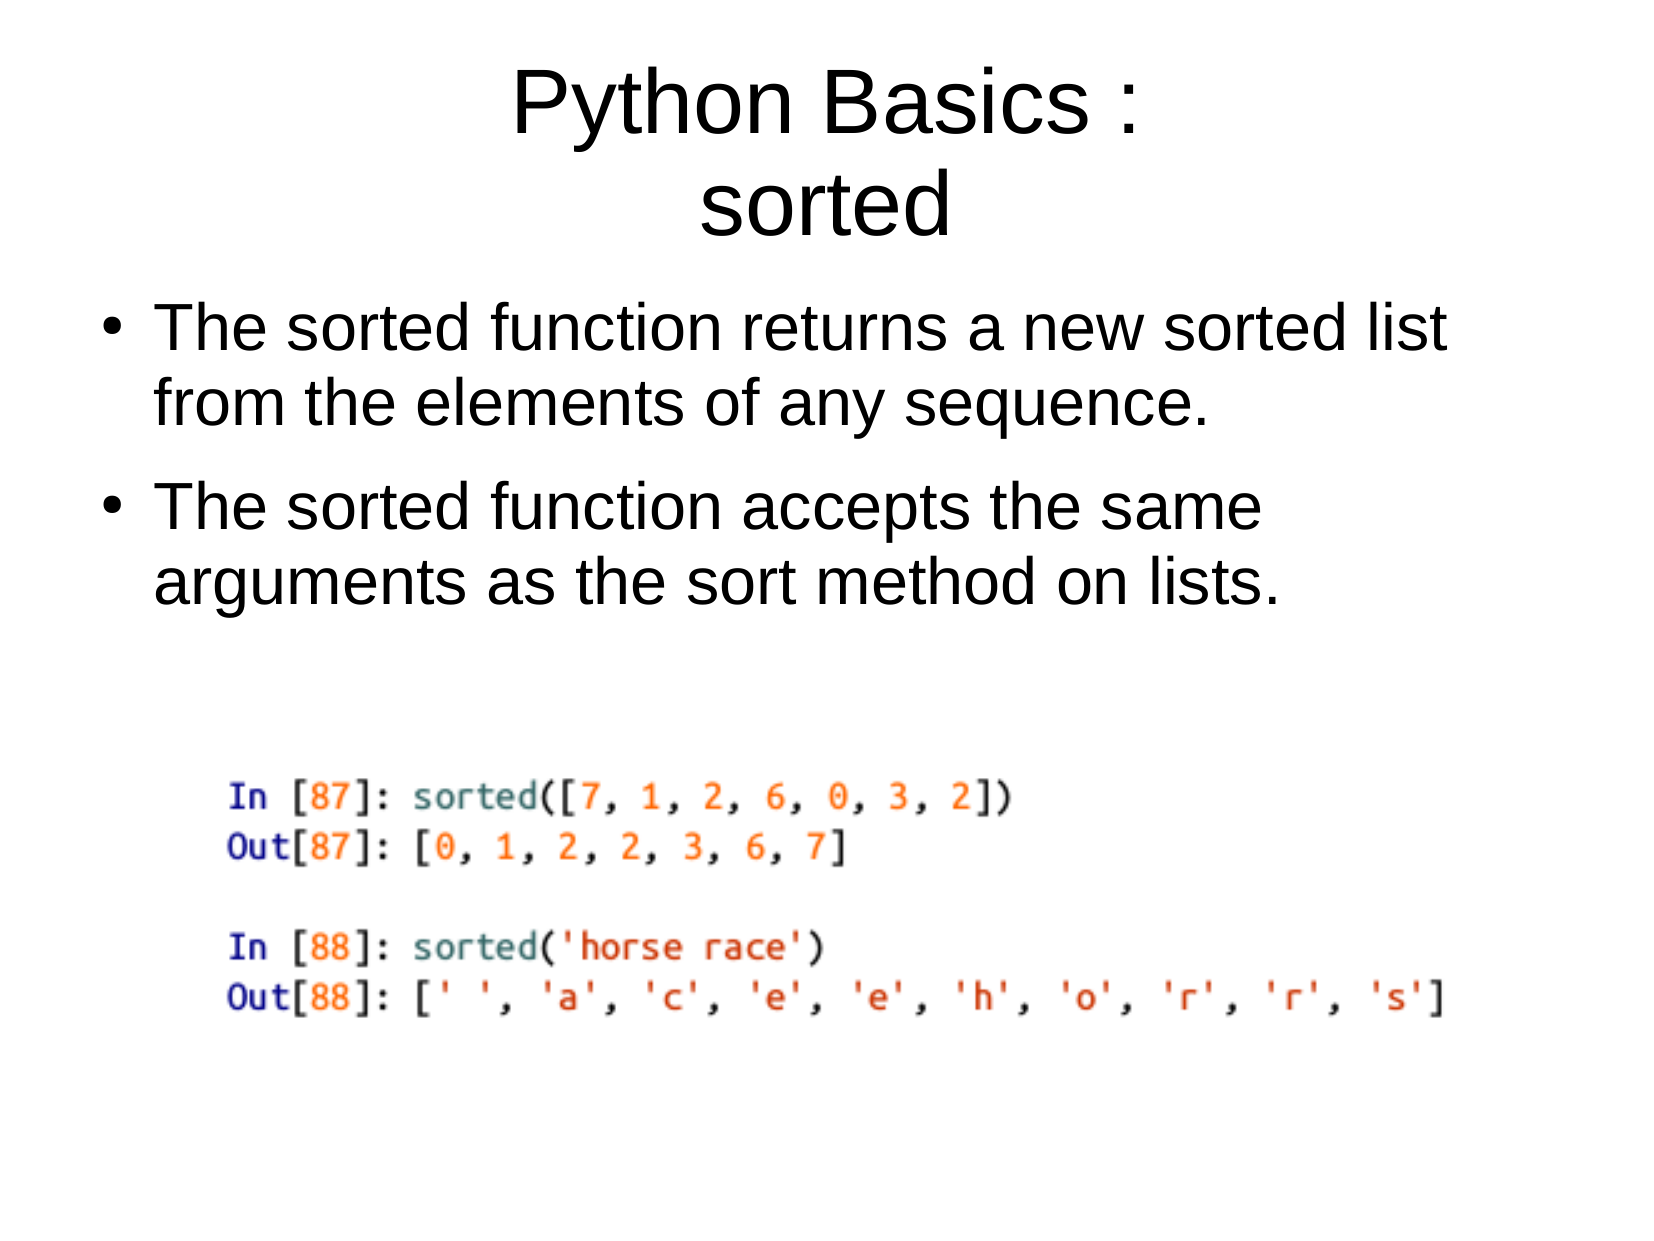

# Python Basics : sorted
The sorted function returns a new sorted list from the elements of any sequence.
The sorted function accepts the same arguments as the sort method on lists.